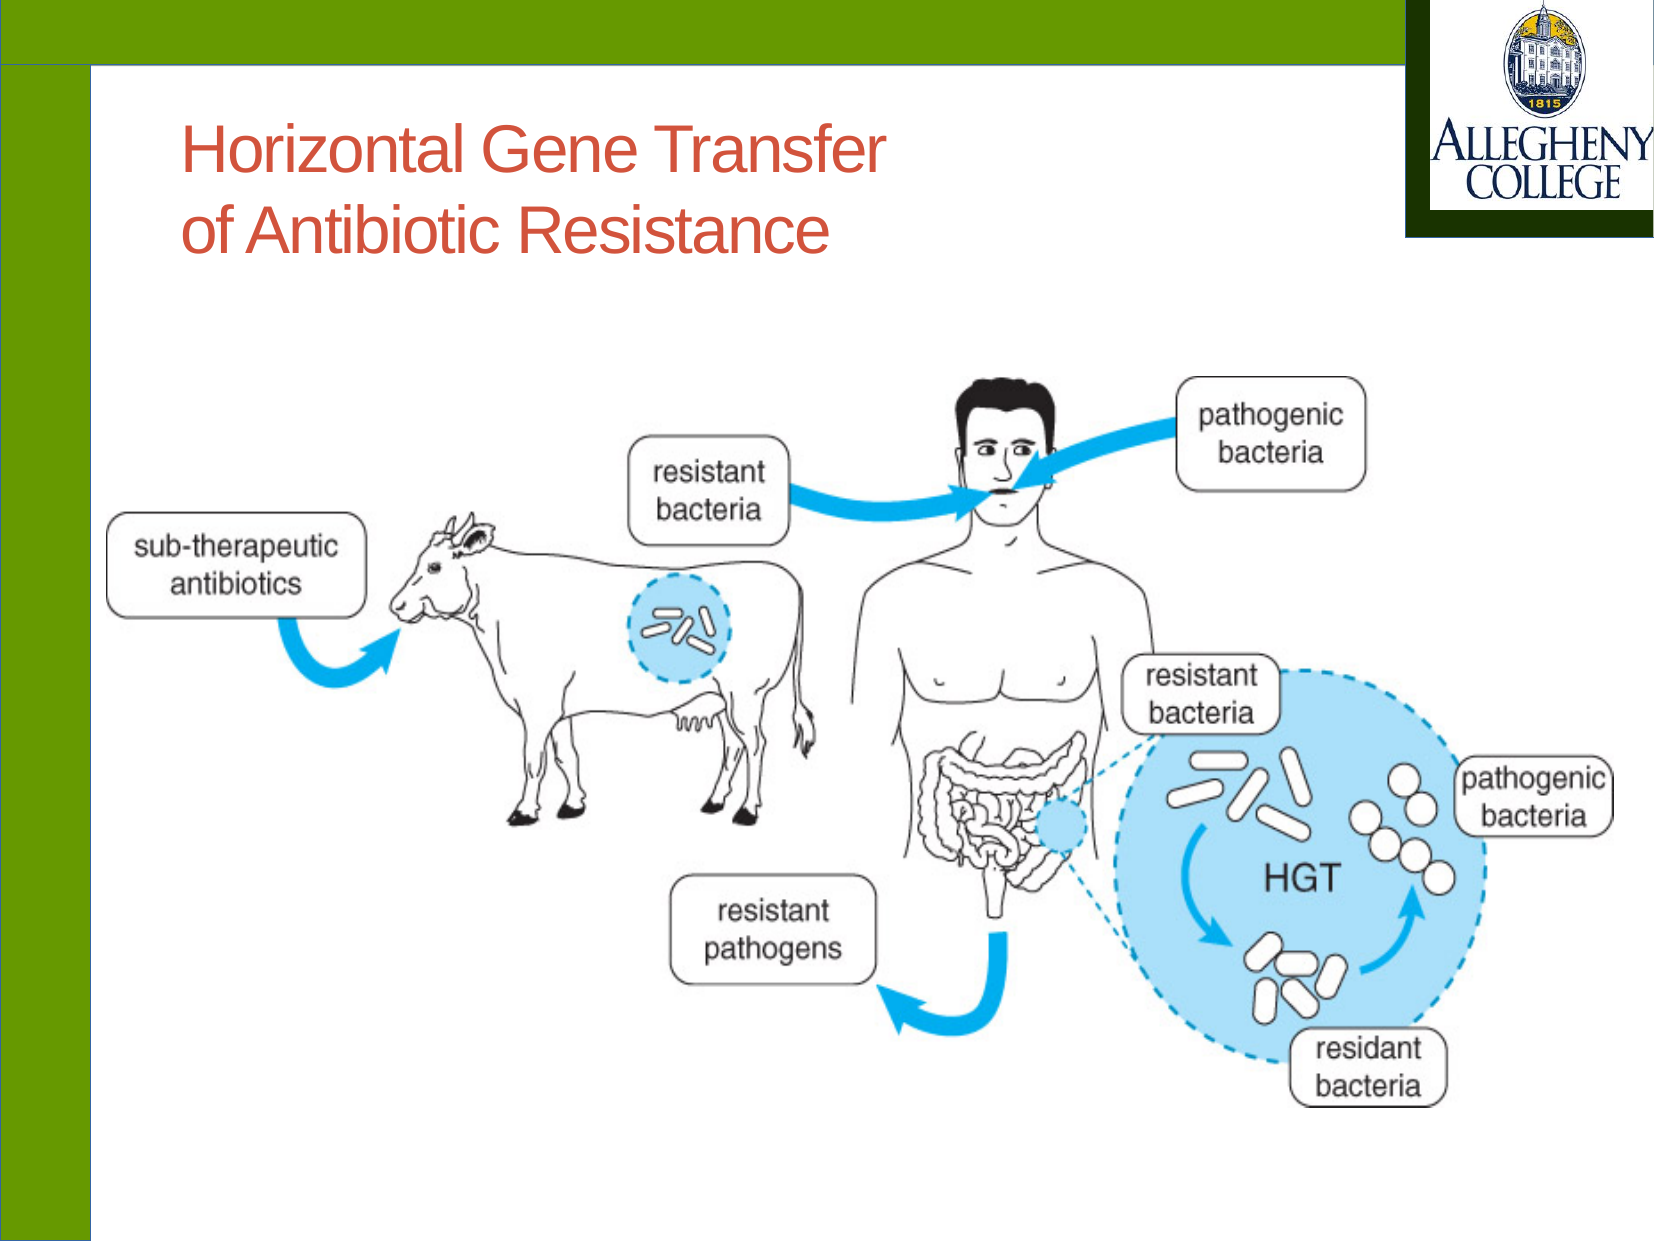

# Horizontal Gene Transfer of Antibiotic Resistance